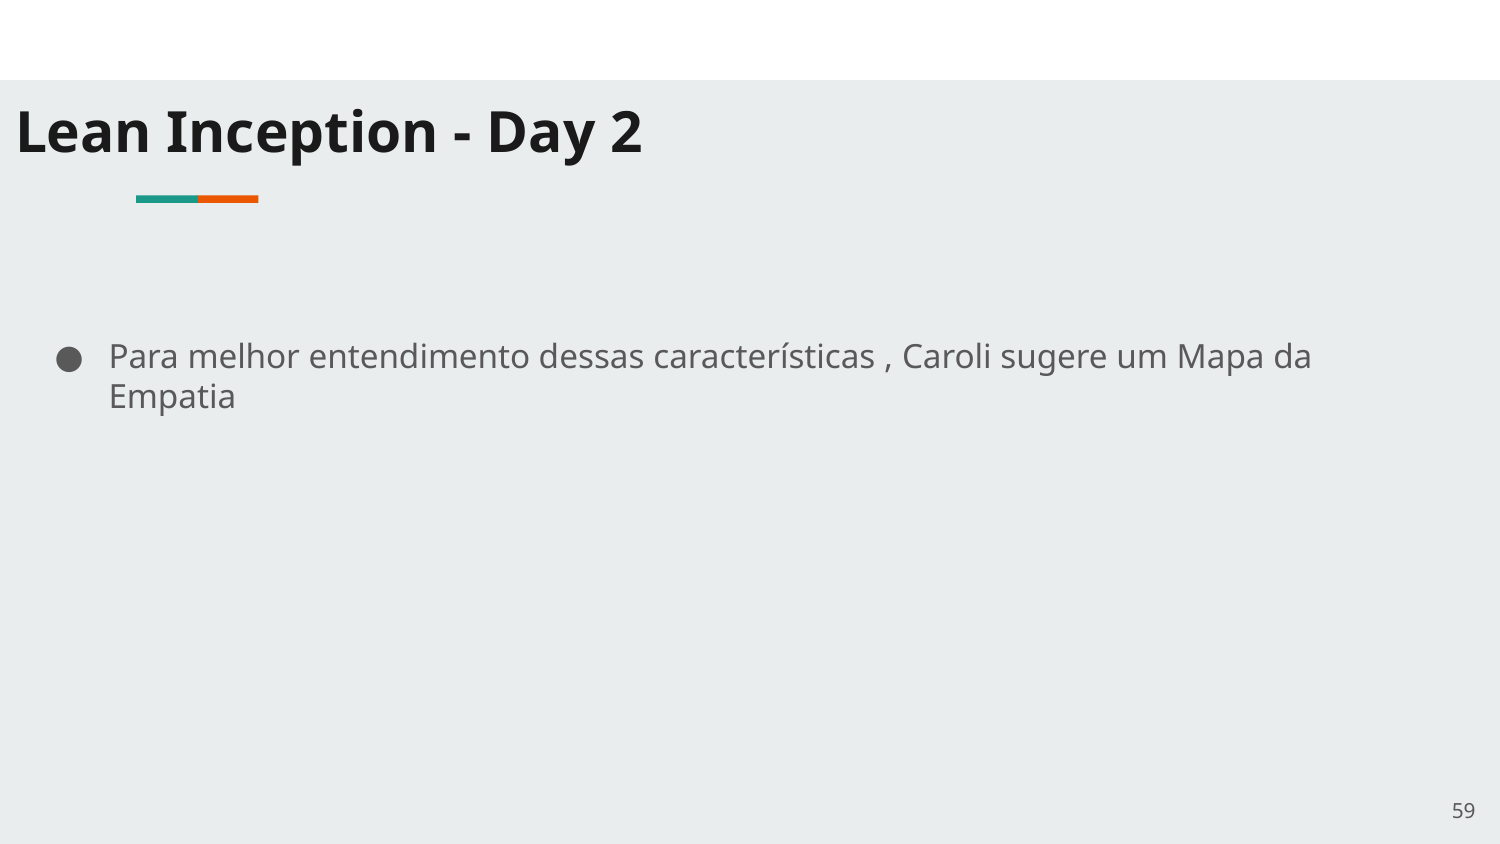

Lean Inception - Day 2
# Para melhor entendimento dessas características , Caroli sugere um Mapa da Empatia